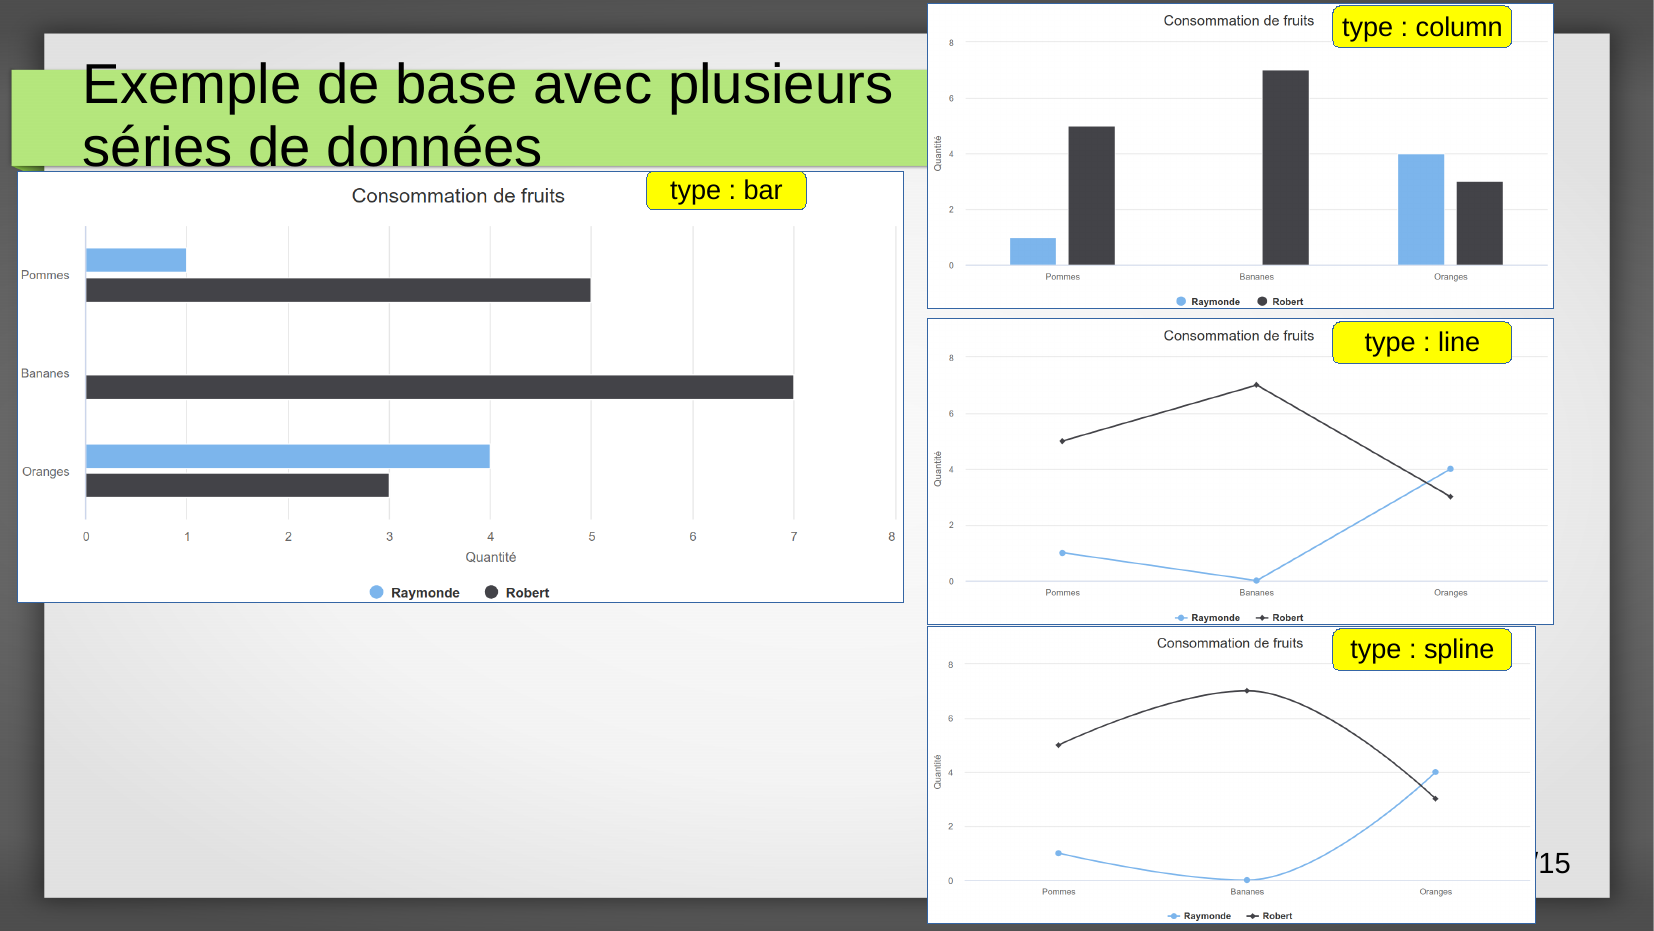

type : column
# Exemple de base avec plusieurs séries de données
type : bar
type : line
type : spline
11